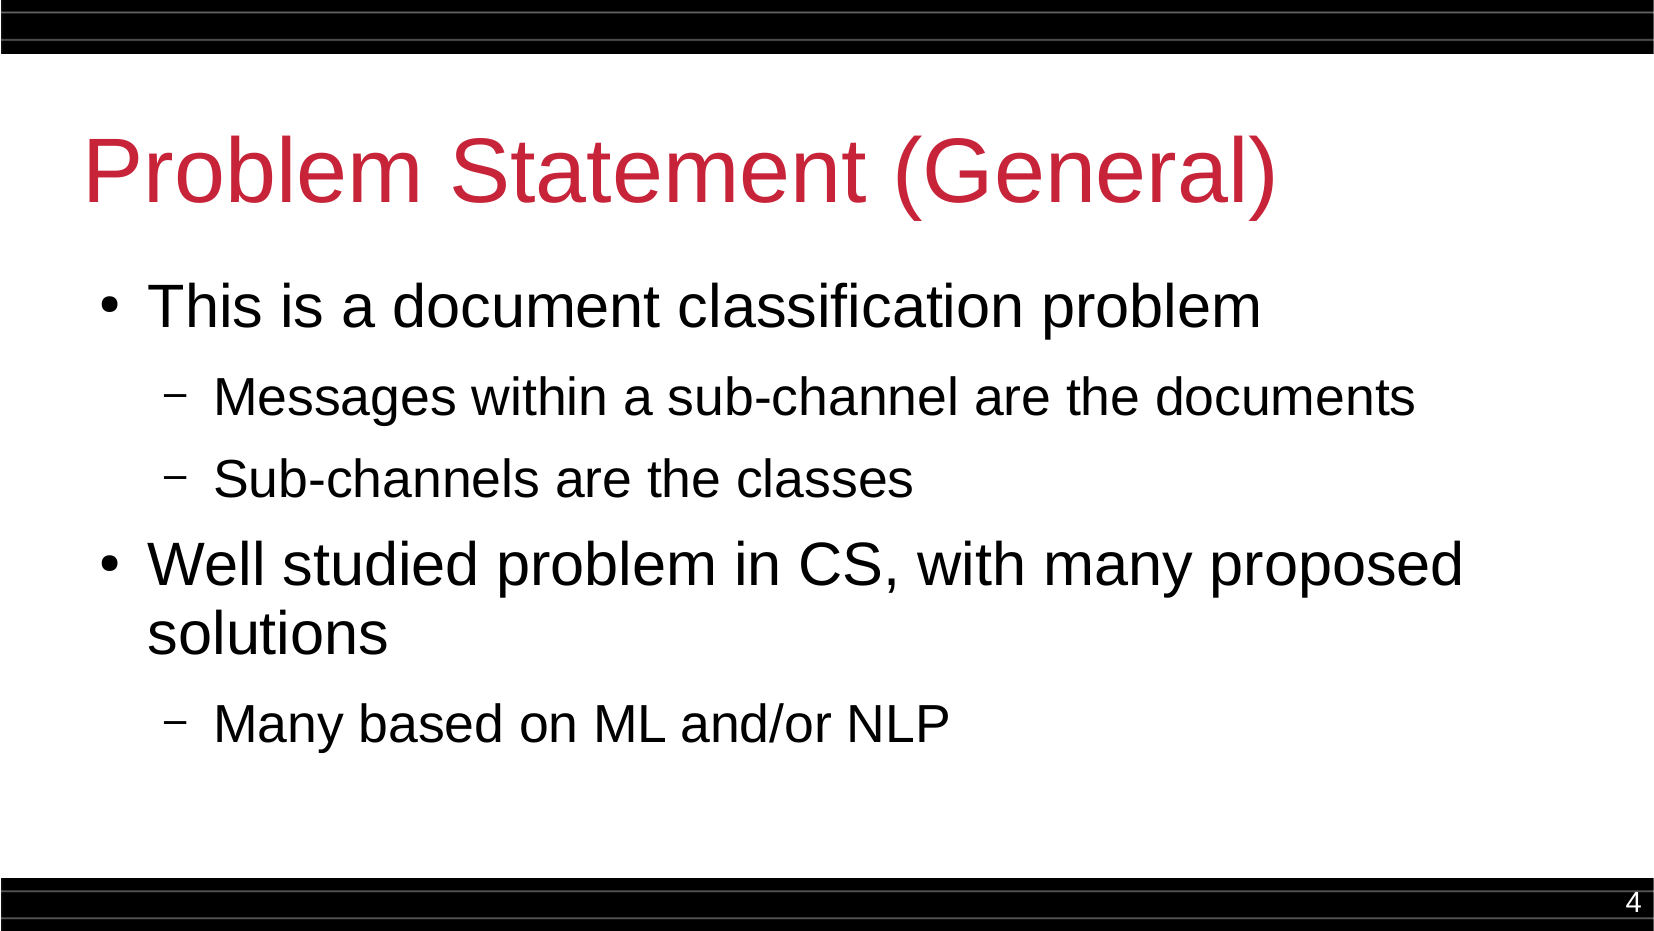

# Problem Statement (General)
This is a document classification problem
Messages within a sub-channel are the documents
Sub-channels are the classes
Well studied problem in CS, with many proposed solutions
Many based on ML and/or NLP